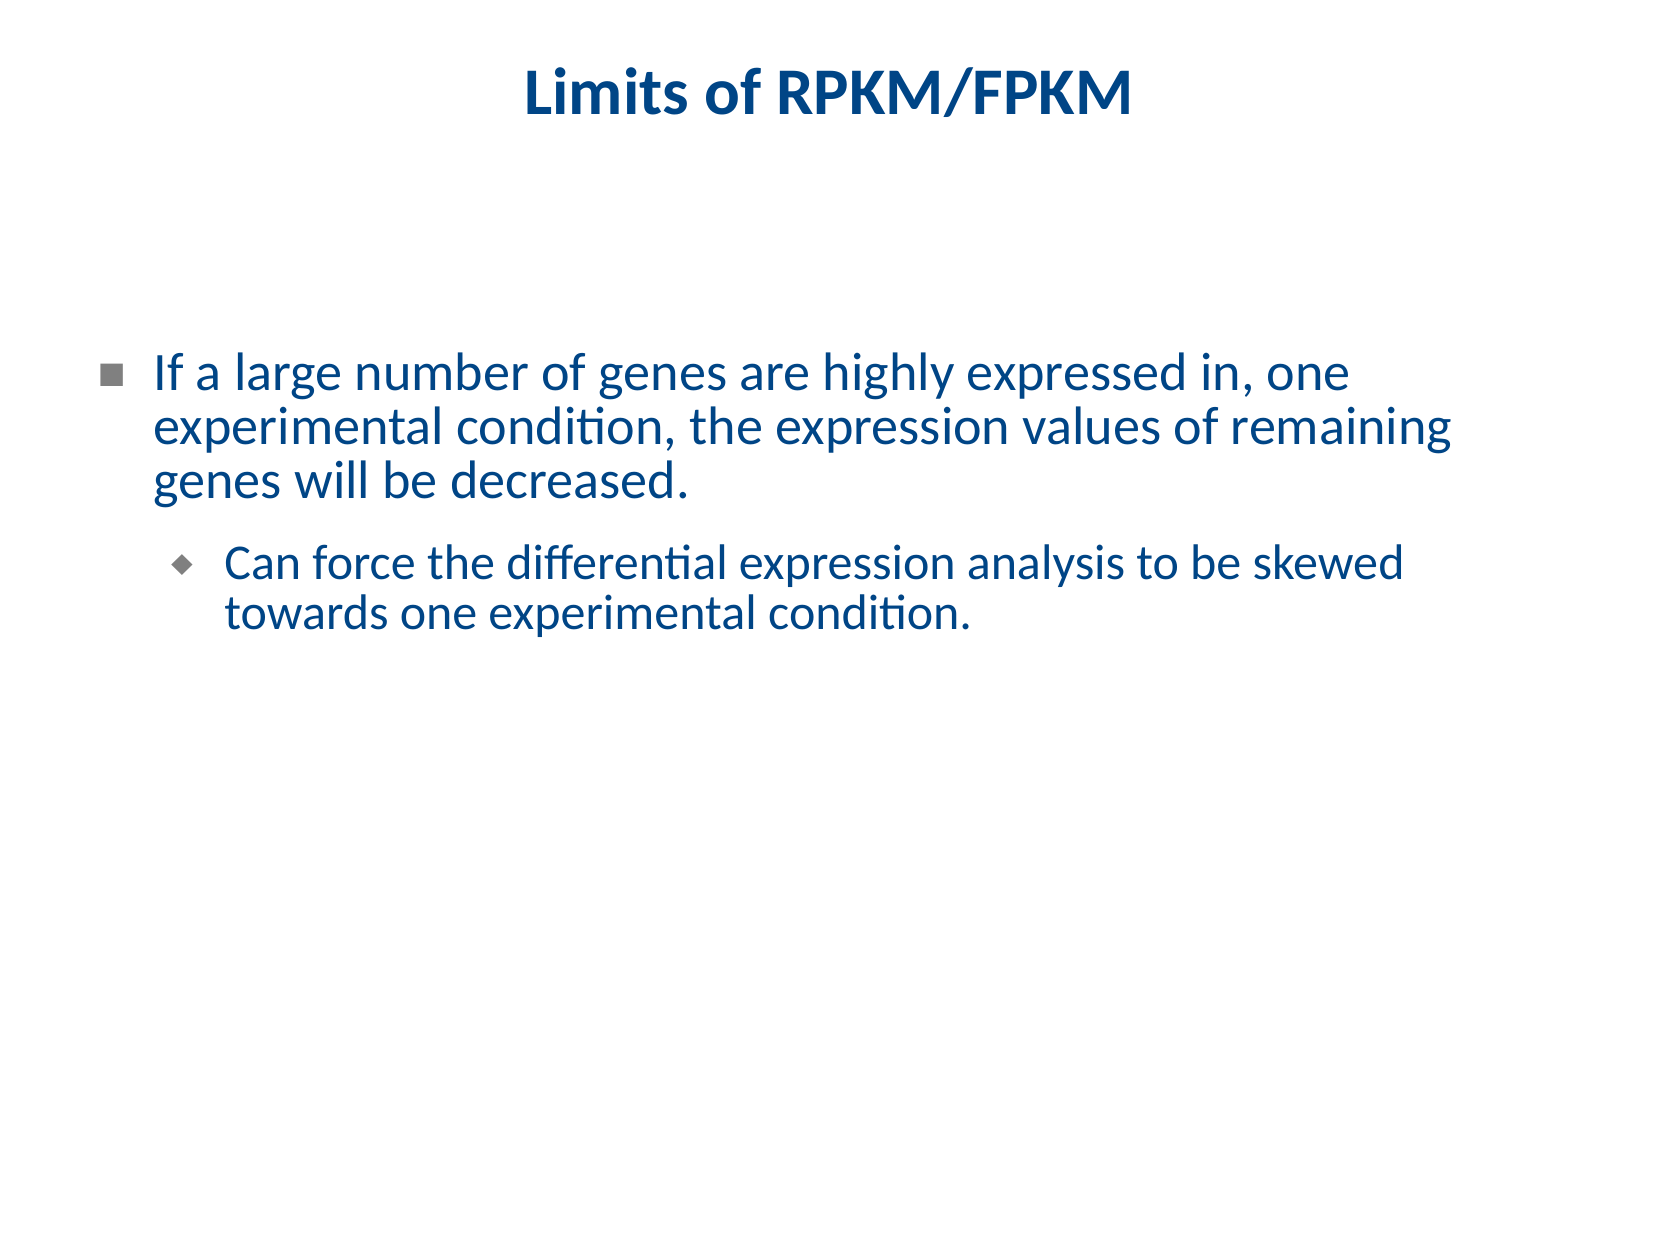

# Limits of RPKM/FPKM
If a large number of genes are highly expressed in, one experimental condition, the expression values of remaining genes will be decreased.
Can force the differential expression analysis to be skewed towards one experimental condition.